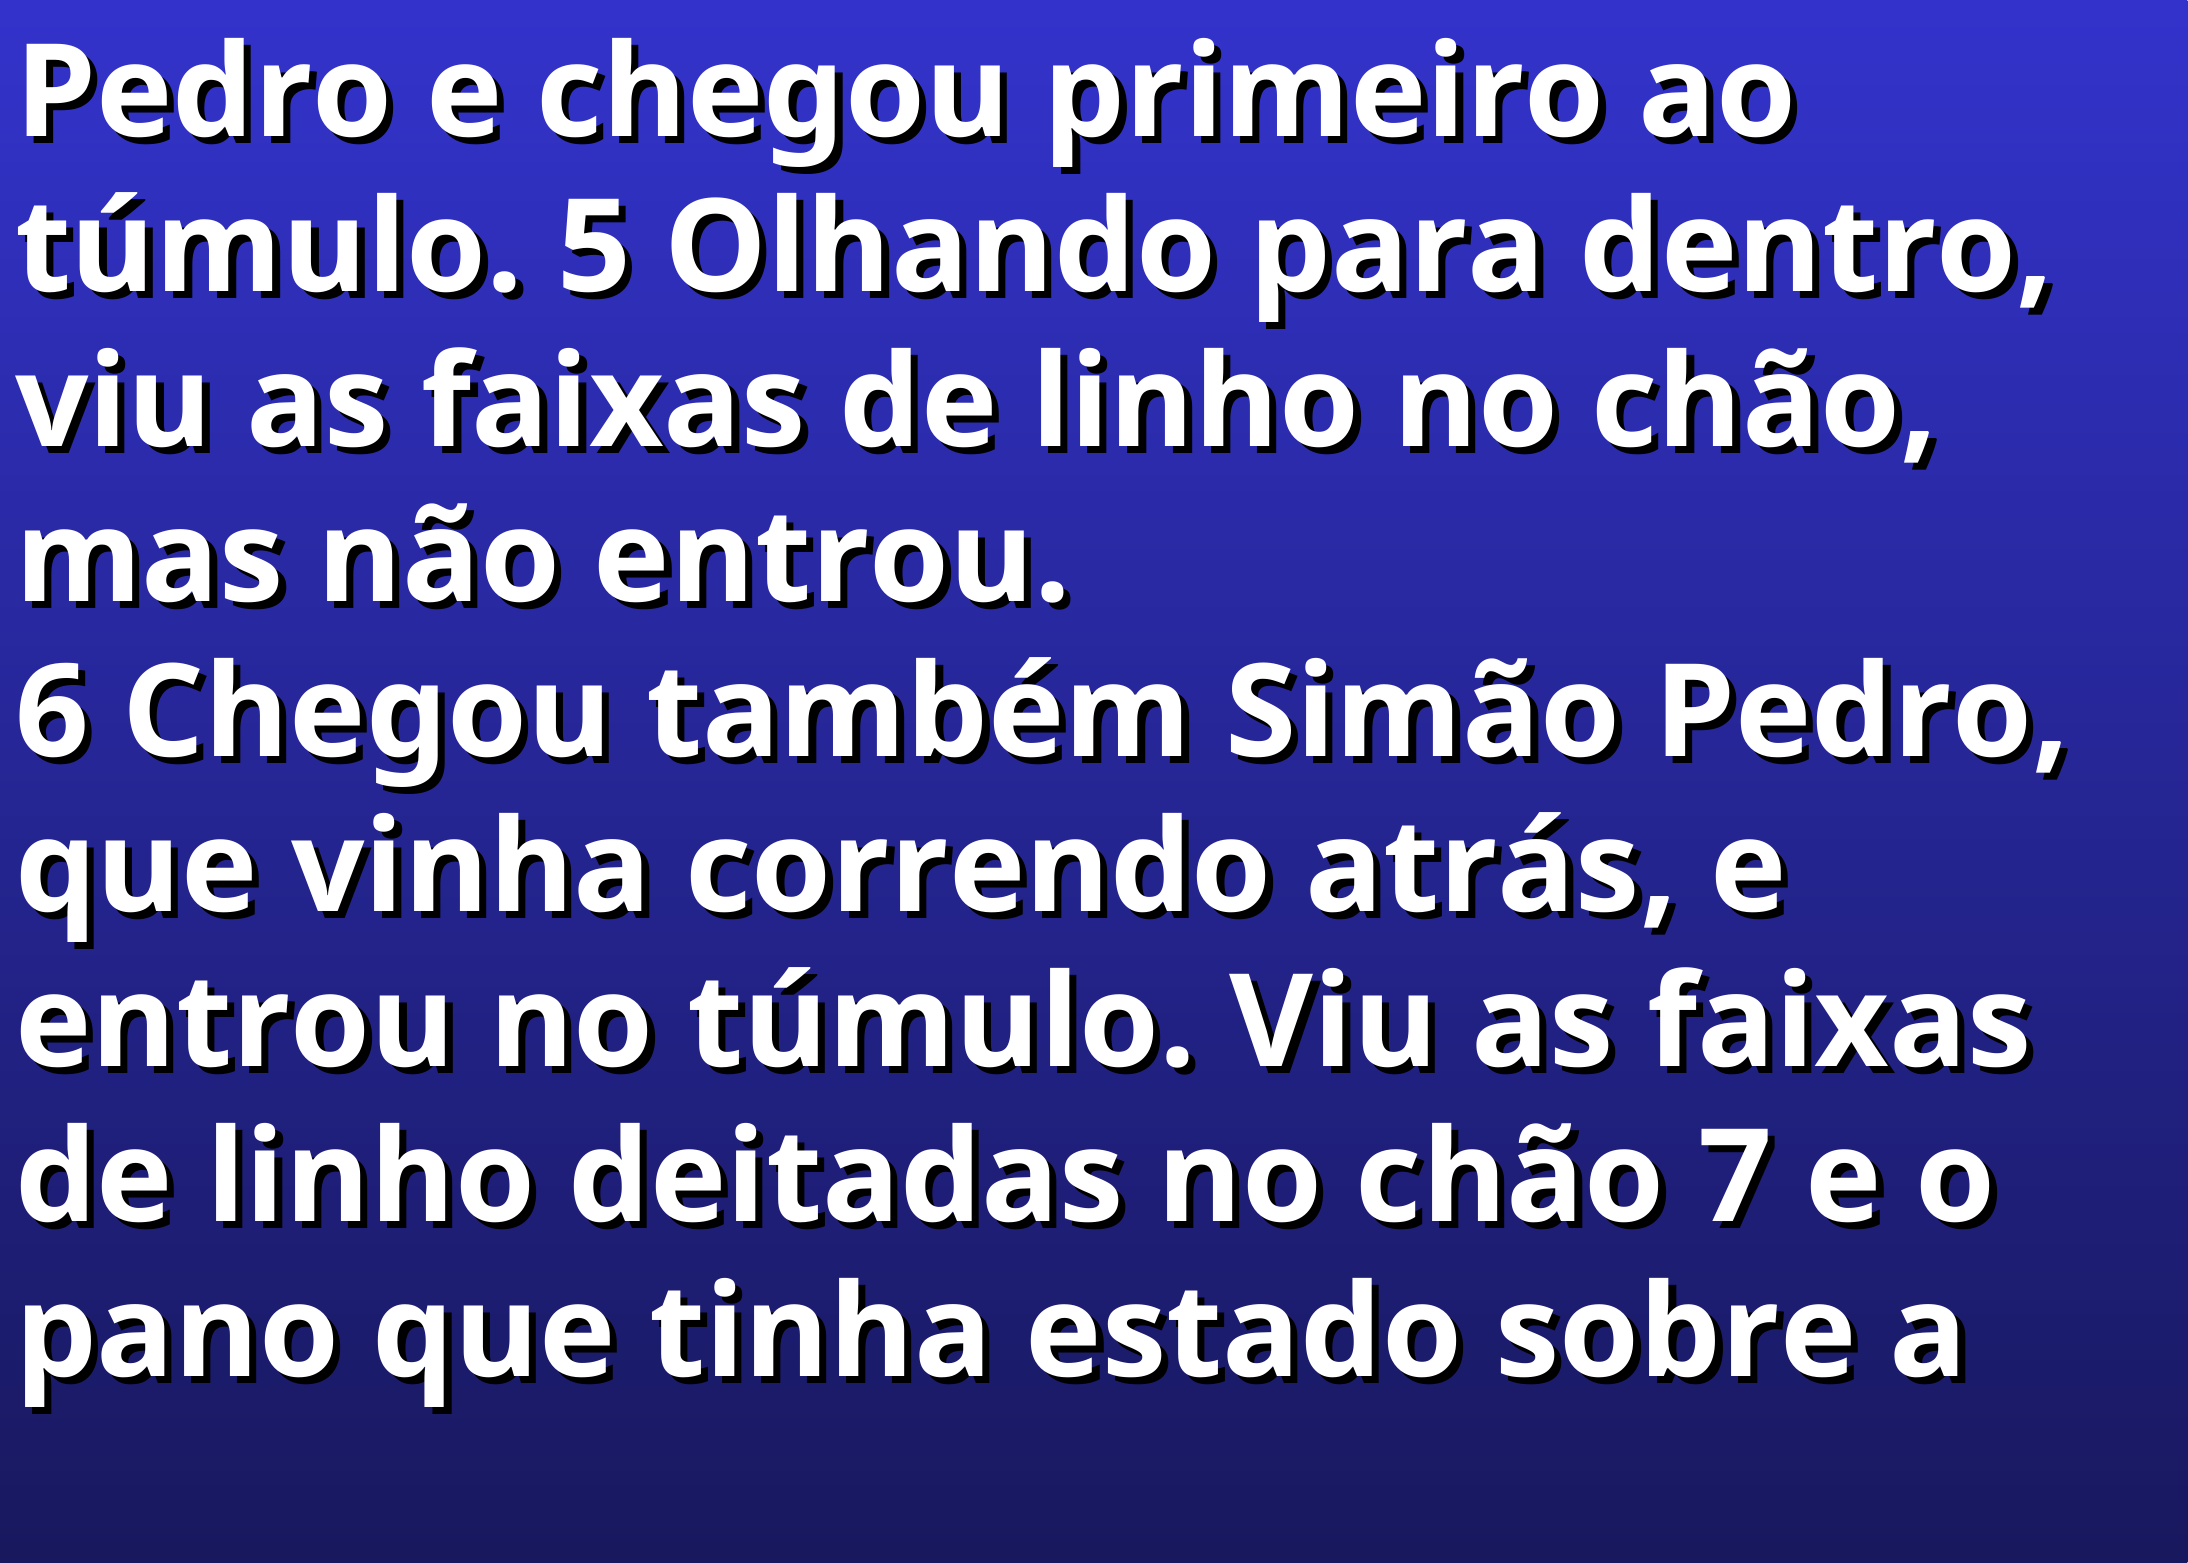

Pedro e chegou primeiro ao túmulo. 5 Olhando para dentro, viu as faixas de linho no chão, mas não entrou.
6 Chegou também Simão Pedro, que vinha correndo atrás, e entrou no túmulo. Viu as faixas de linho deitadas no chão 7 e o pano que tinha estado sobre a